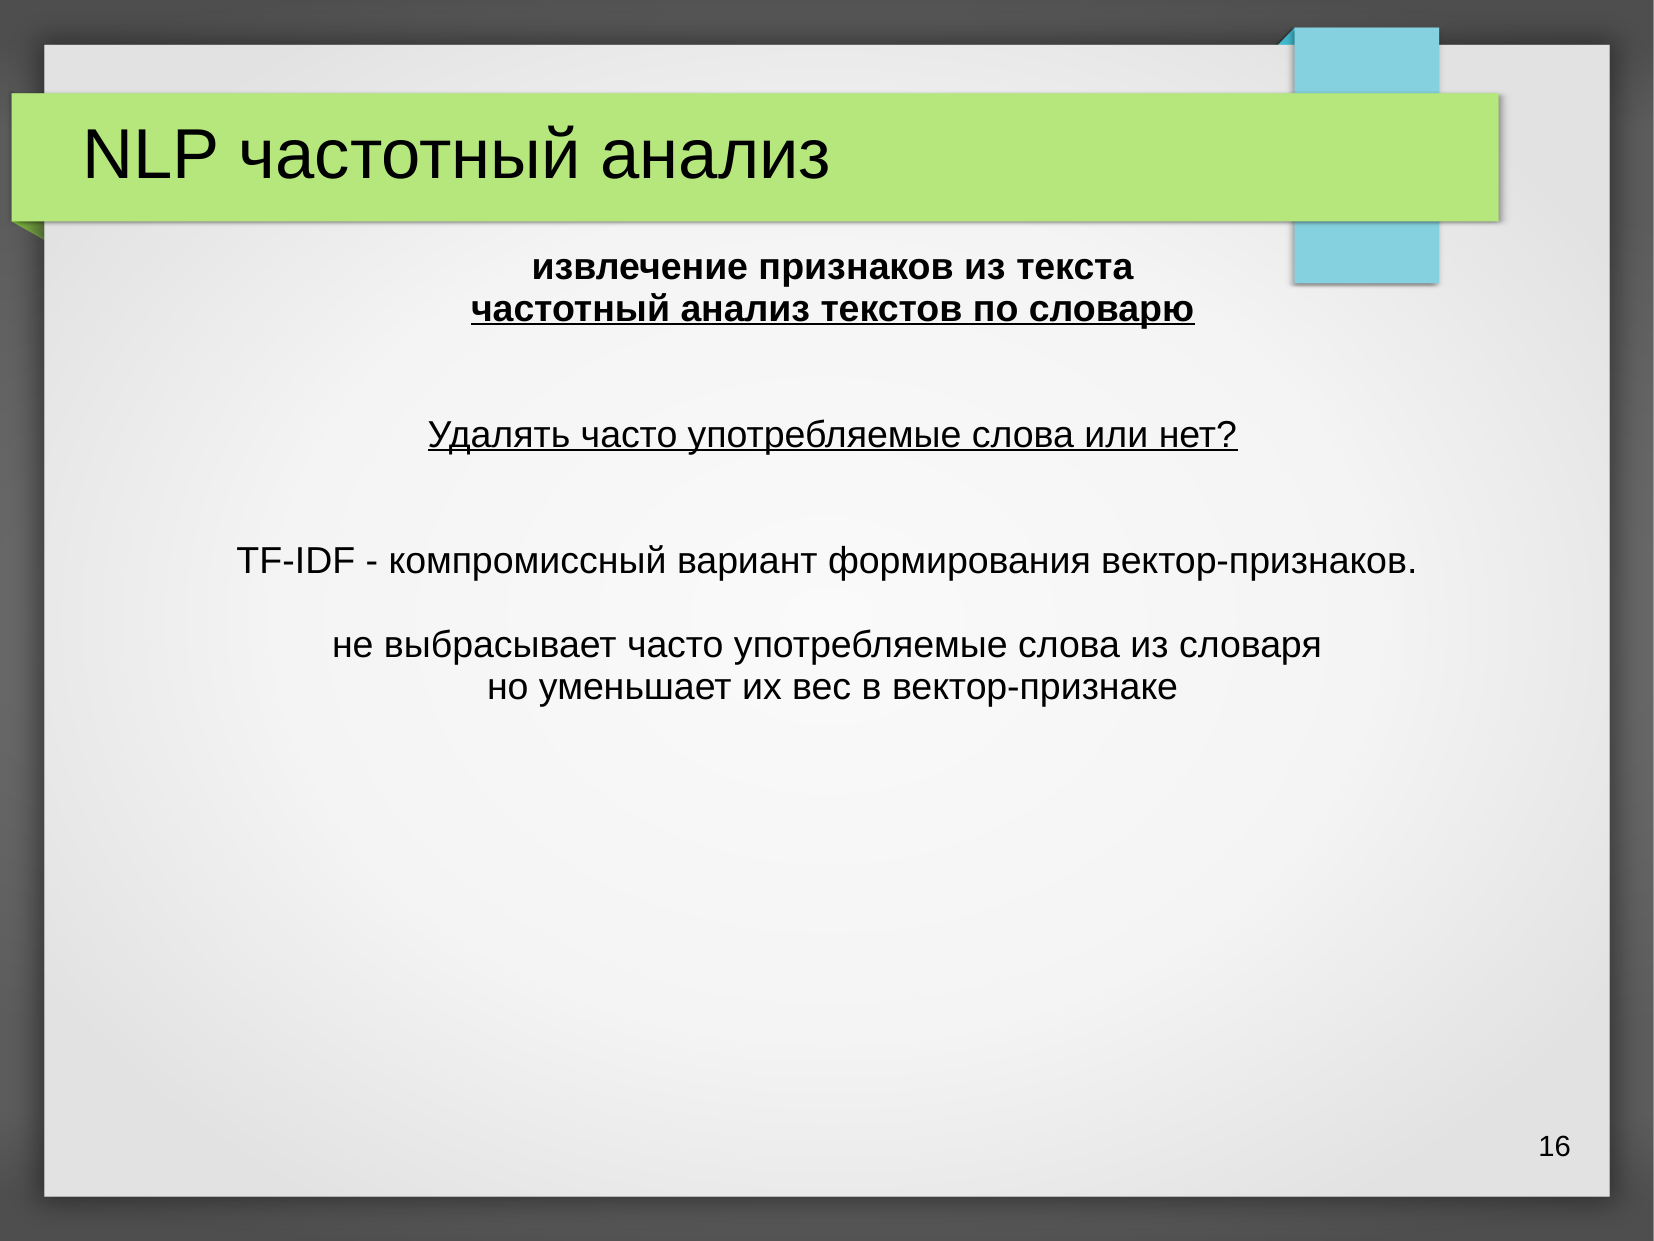

# NLP частотный анализ
извлечение признаков из текста
частотный анализ текстов по словарю
Удалять часто употребляемые слова или нет?
TF-IDF - компромиссный вариант формирования вектор-признаков.
не выбрасывает часто употребляемые слова из словаря
но уменьшает их вес в вектор-признаке
16